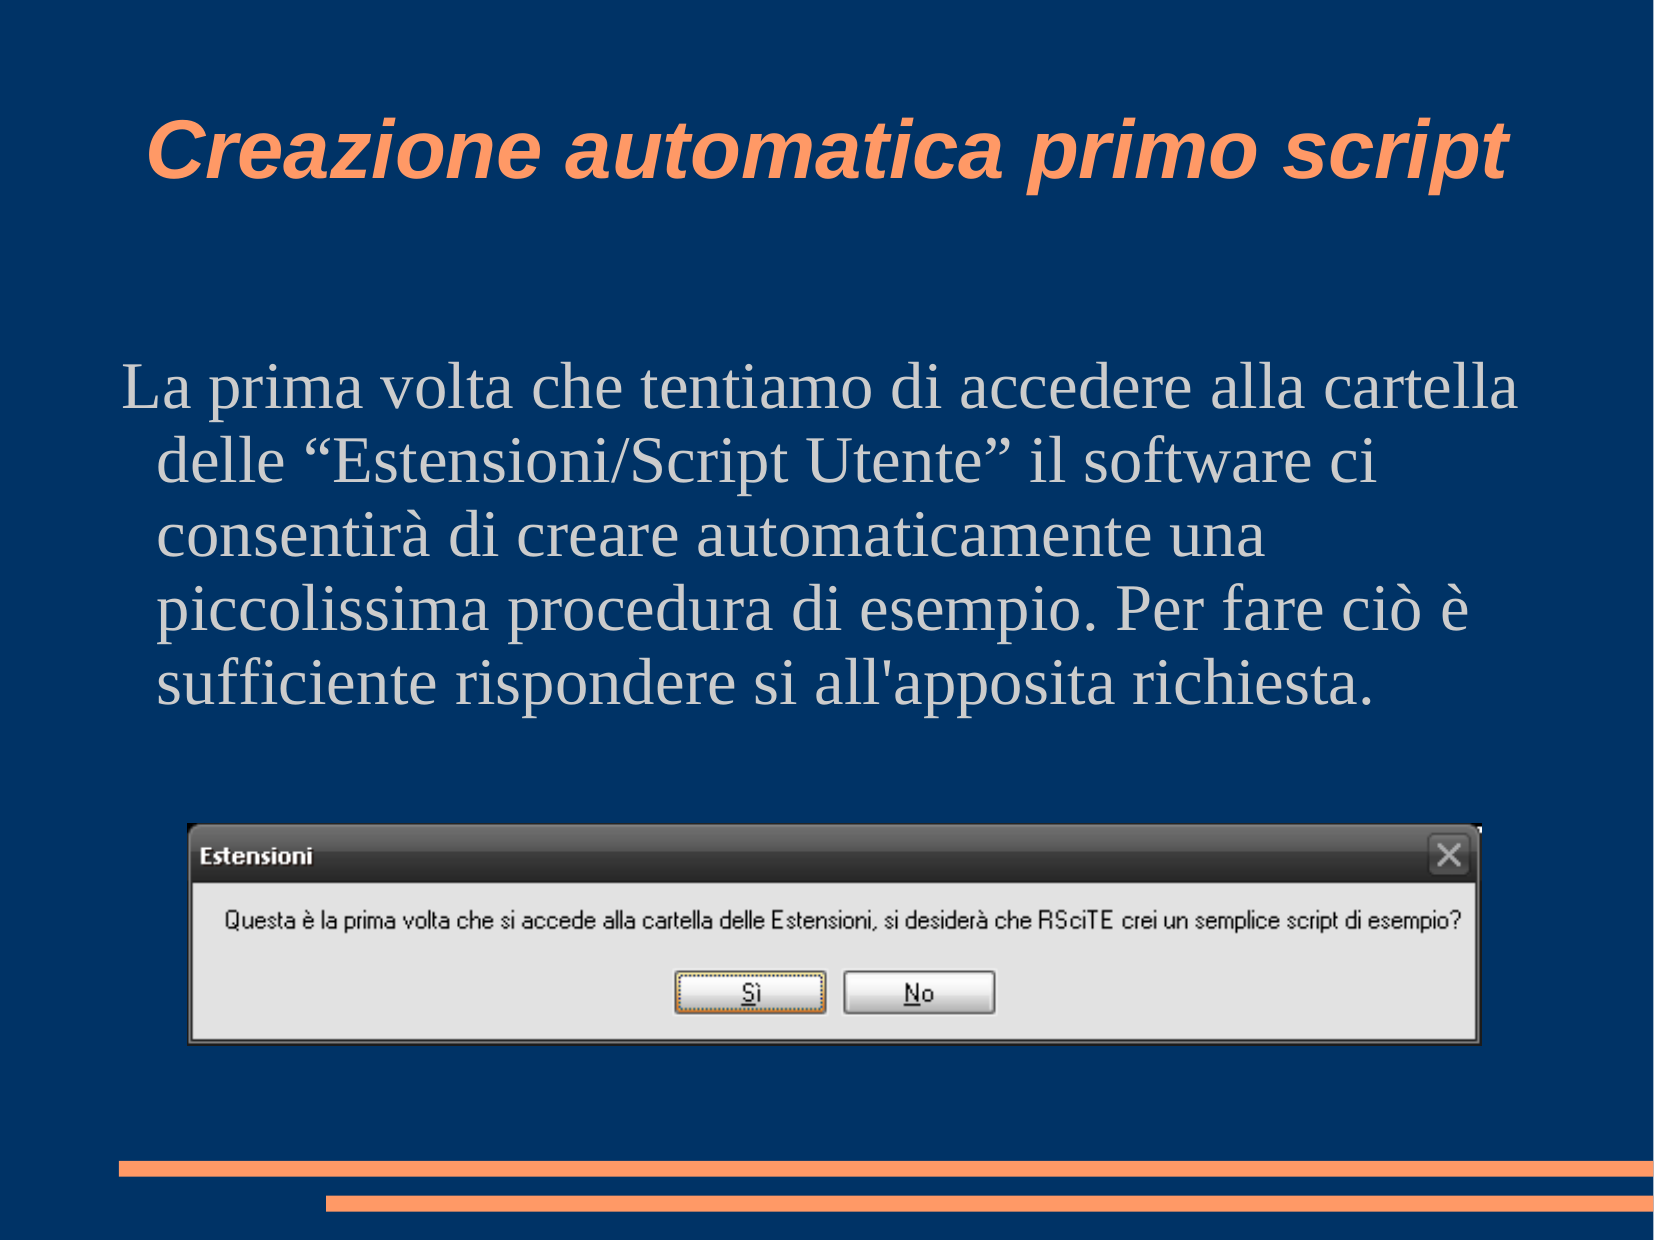

# Creazione automatica primo script
La prima volta che tentiamo di accedere alla cartella delle “Estensioni/Script Utente” il software ci consentirà di creare automaticamente una piccolissima procedura di esempio. Per fare ciò è sufficiente rispondere si all'apposita richiesta.